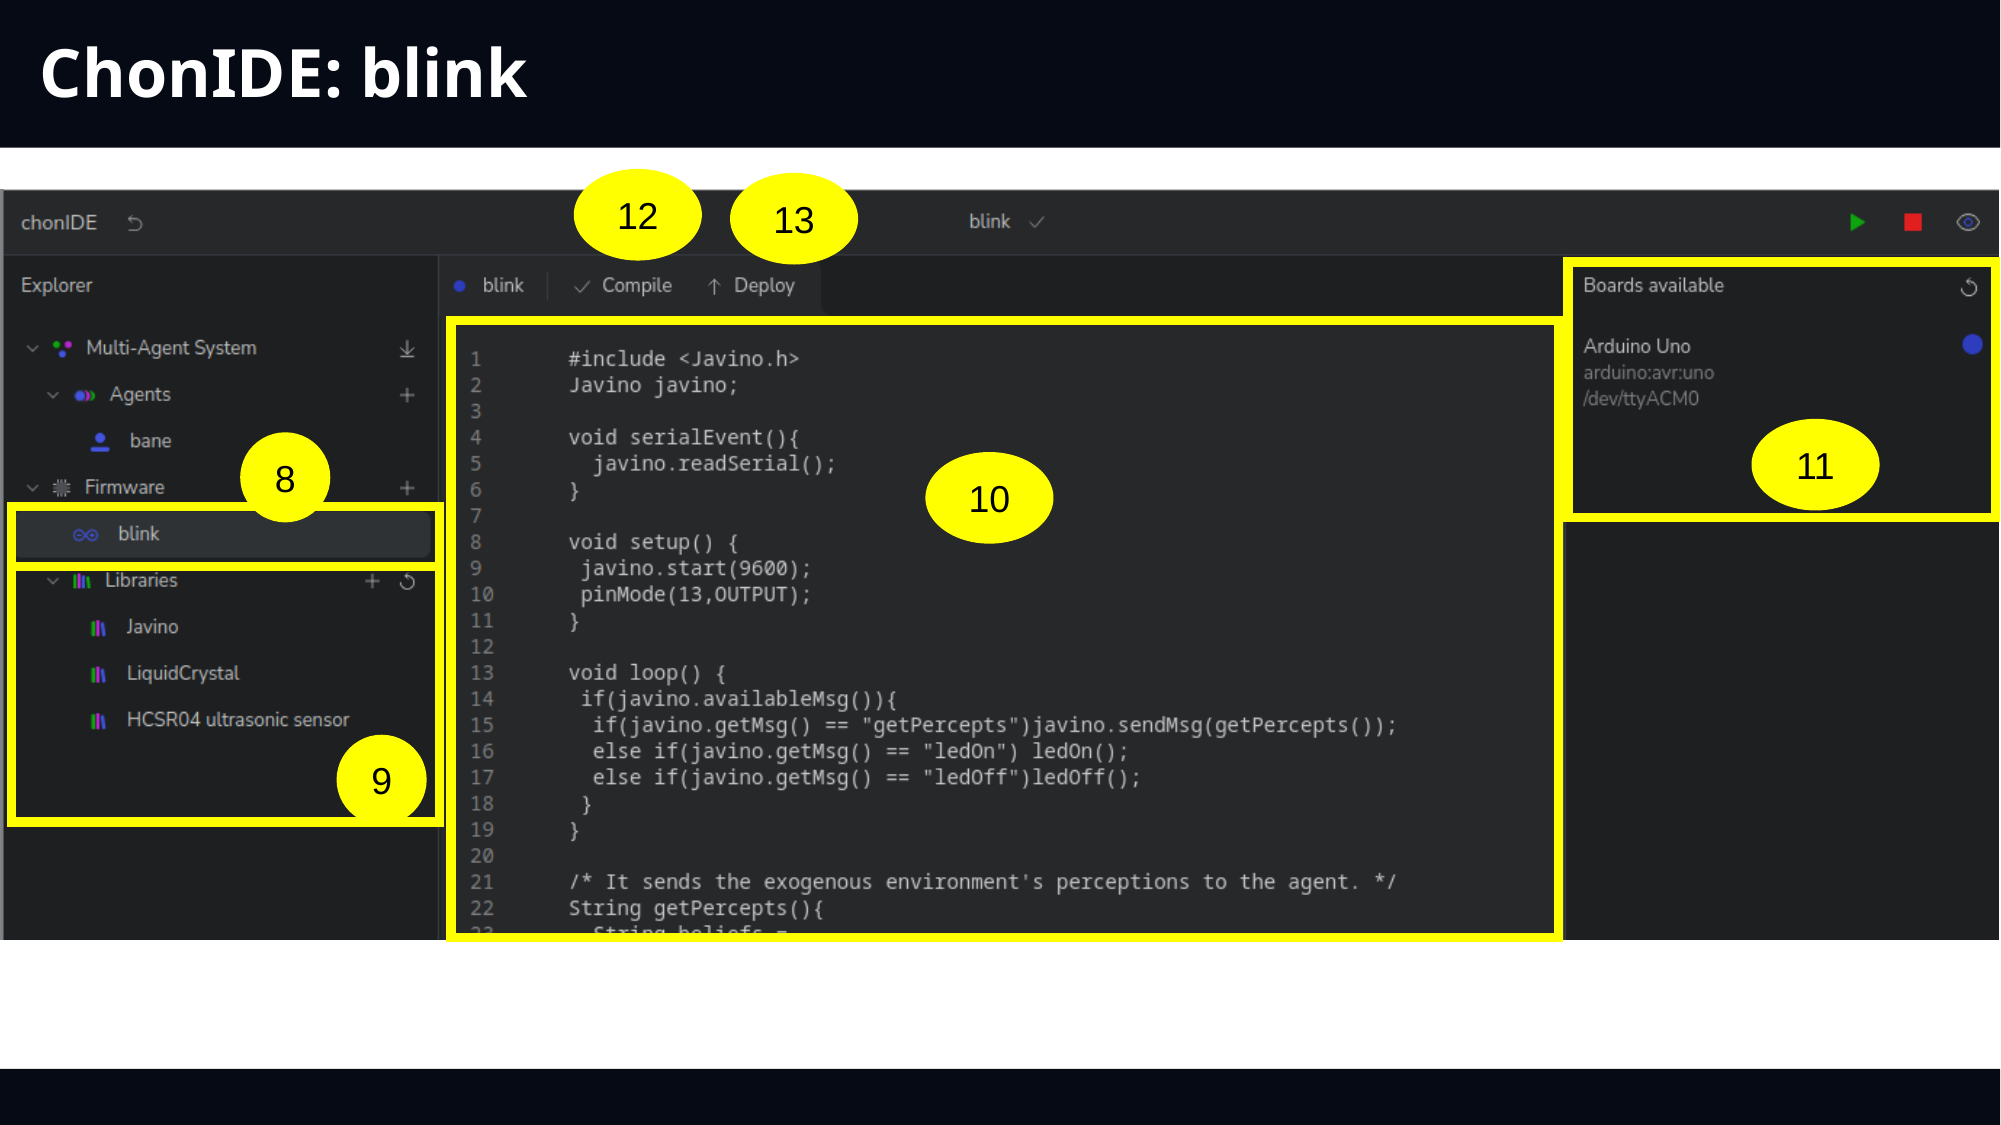

ChonIDE: blink
12
13
11
8
10
9